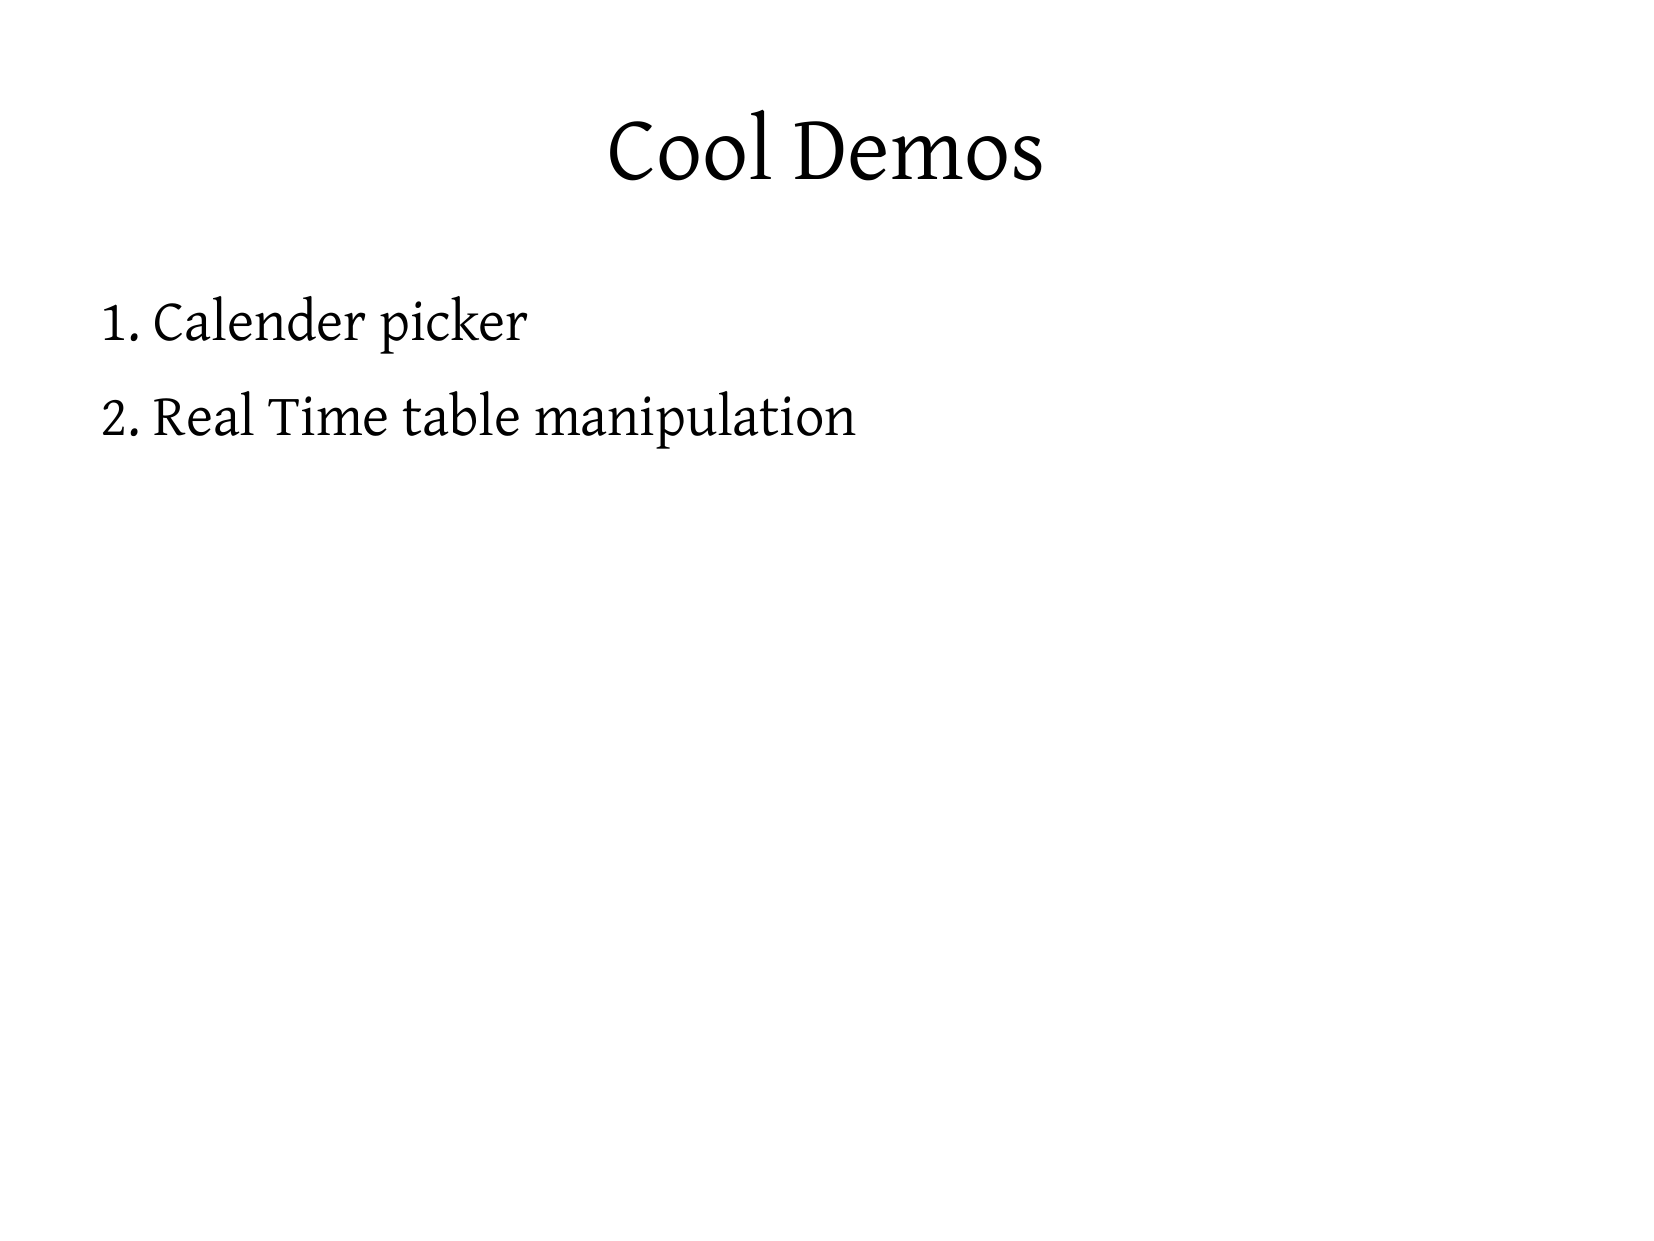

# Cool Demos
Calender picker
Real Time table manipulation